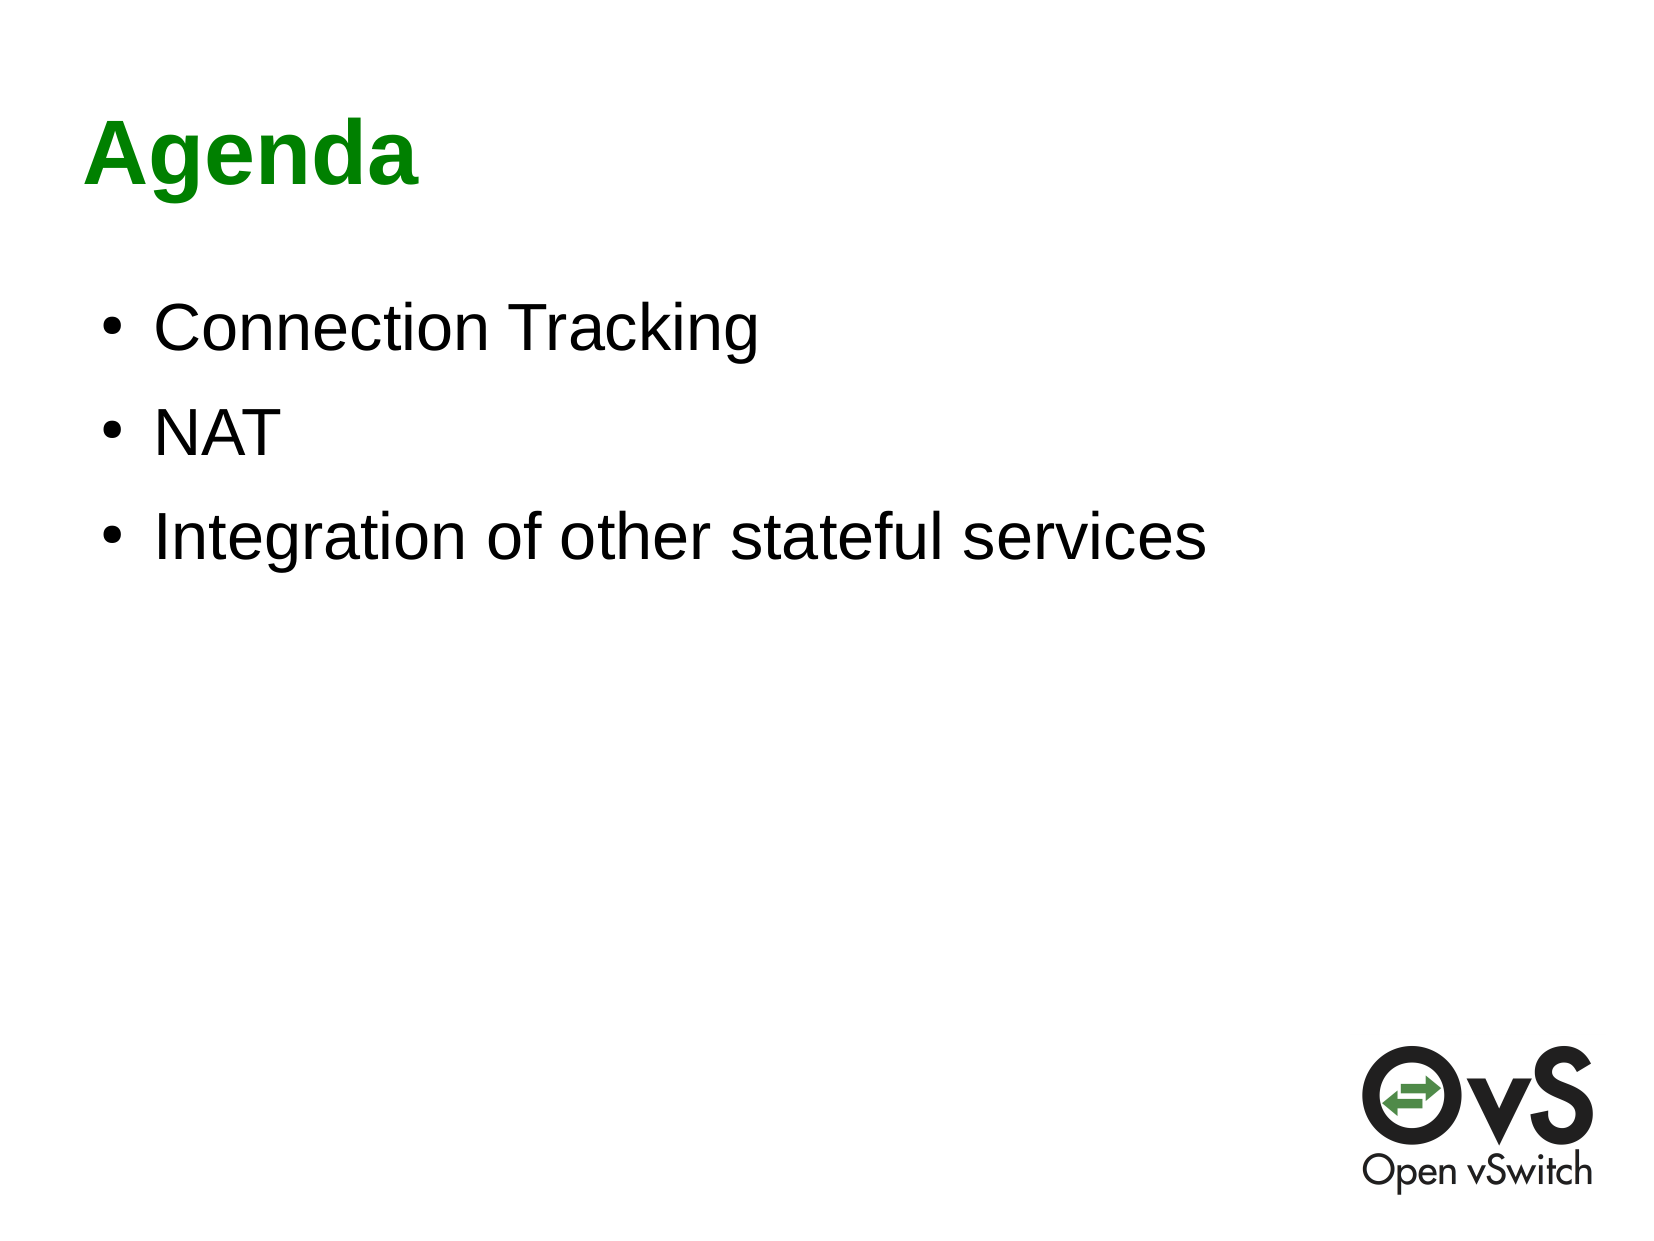

# Agenda
Connection Tracking
NAT
Integration of other stateful services